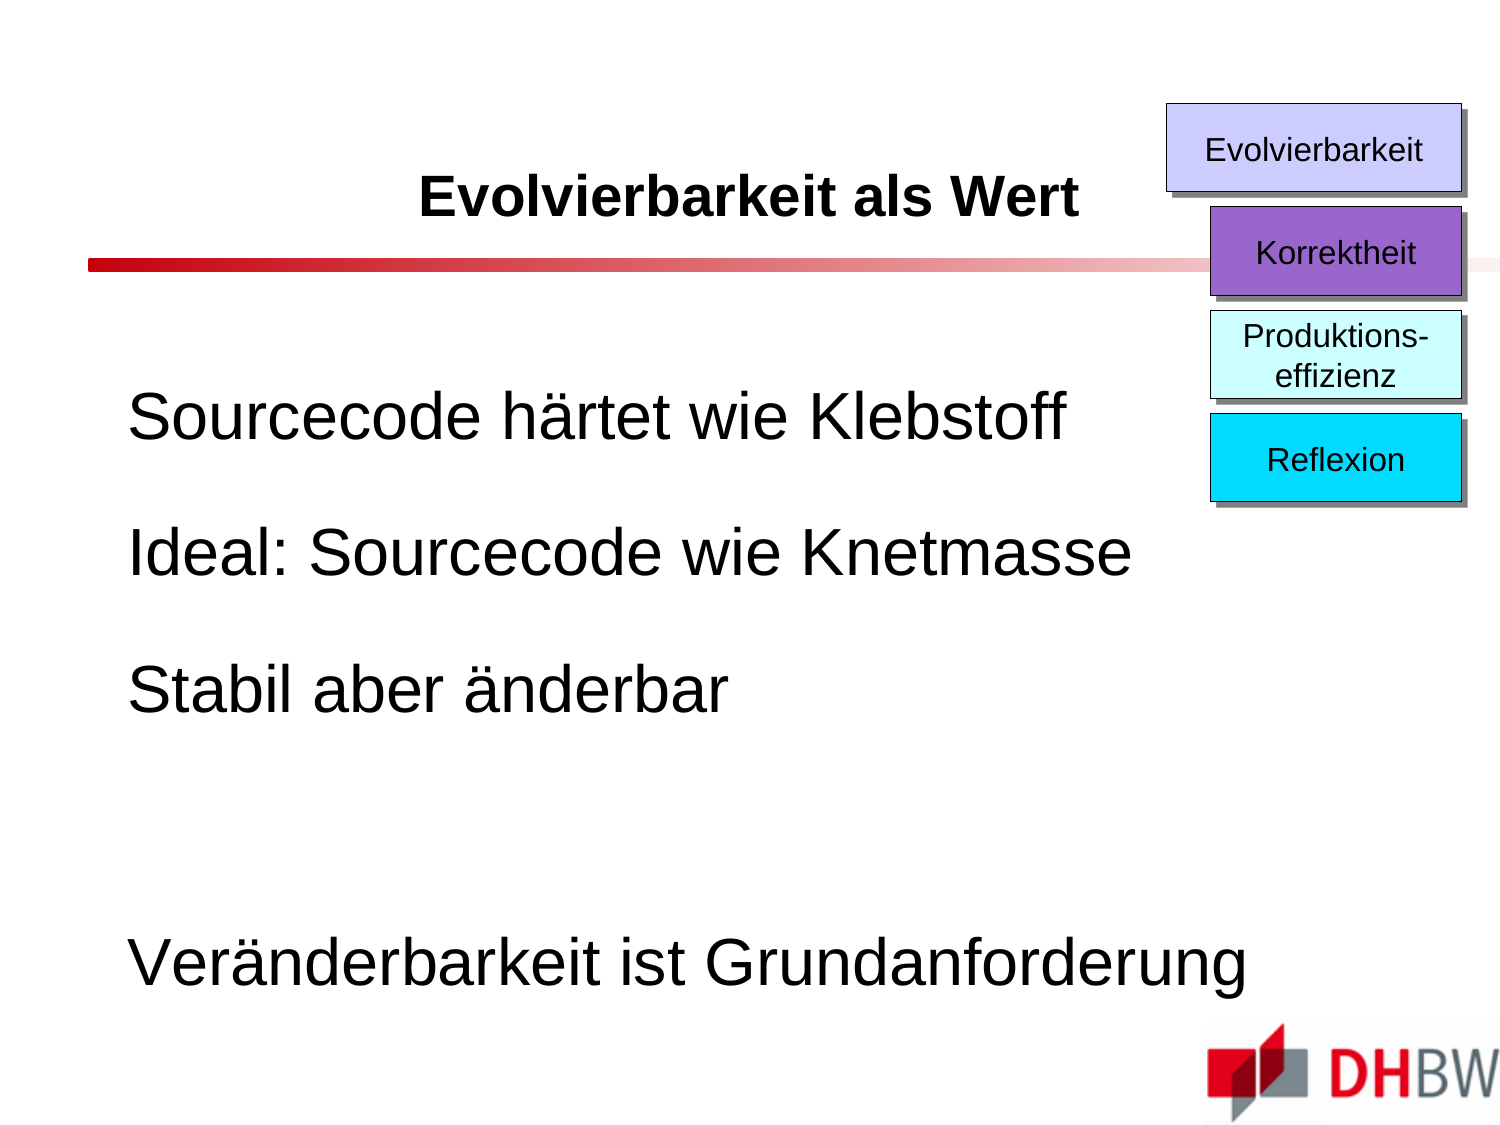

# Evolvierbarkeit als Wert
Evolvierbarkeit
Korrektheit
Produktions-
effizienz
Sourcecode härtet wie Klebstoff
Ideal: Sourcecode wie Knetmasse
Stabil aber änderbar
Veränderbarkeit ist Grundanforderung
Reflexion